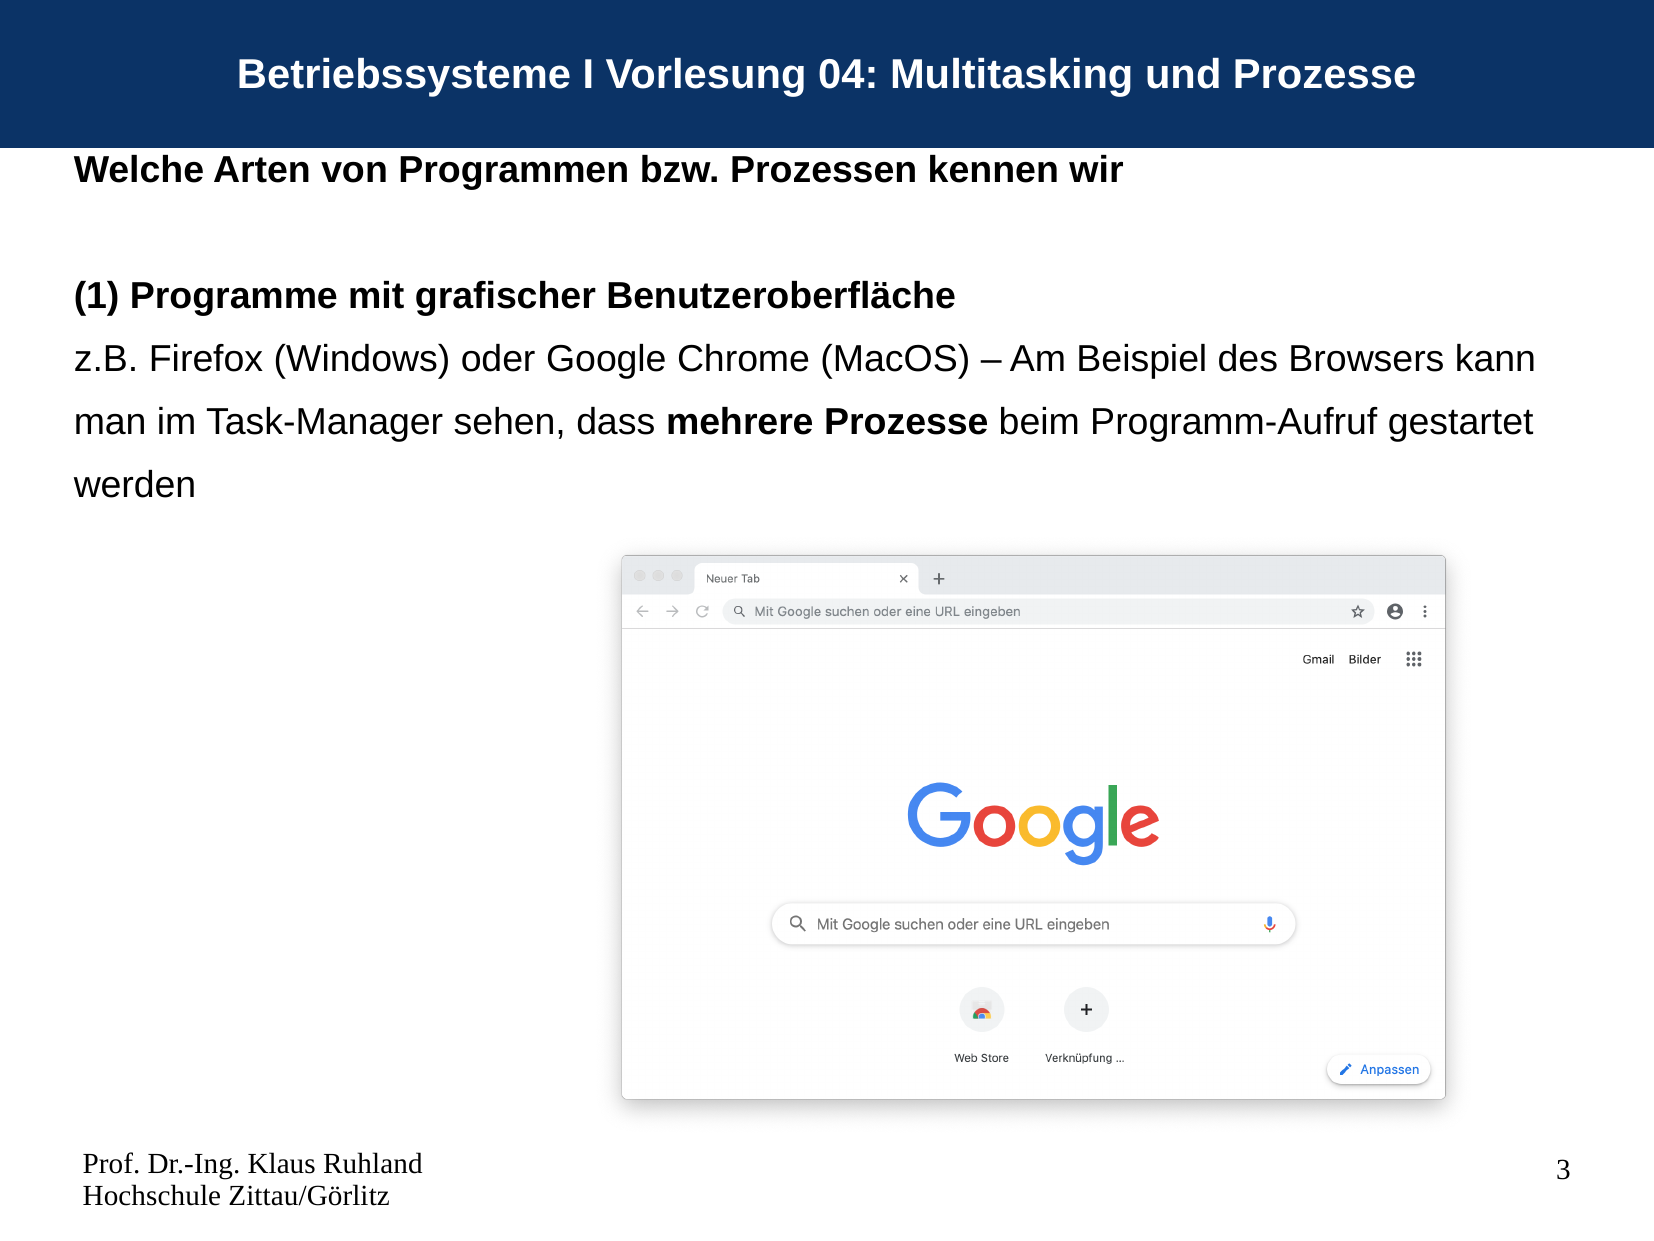

Welche Arten von Programmen bzw. Prozessen kennen wir
(1) Programme mit grafischer Benutzeroberfläche
z.B. Firefox (Windows) oder Google Chrome (MacOS) – Am Beispiel des Browsers kann man im Task-Manager sehen, dass mehrere Prozesse beim Programm-Aufruf gestartet werden
3